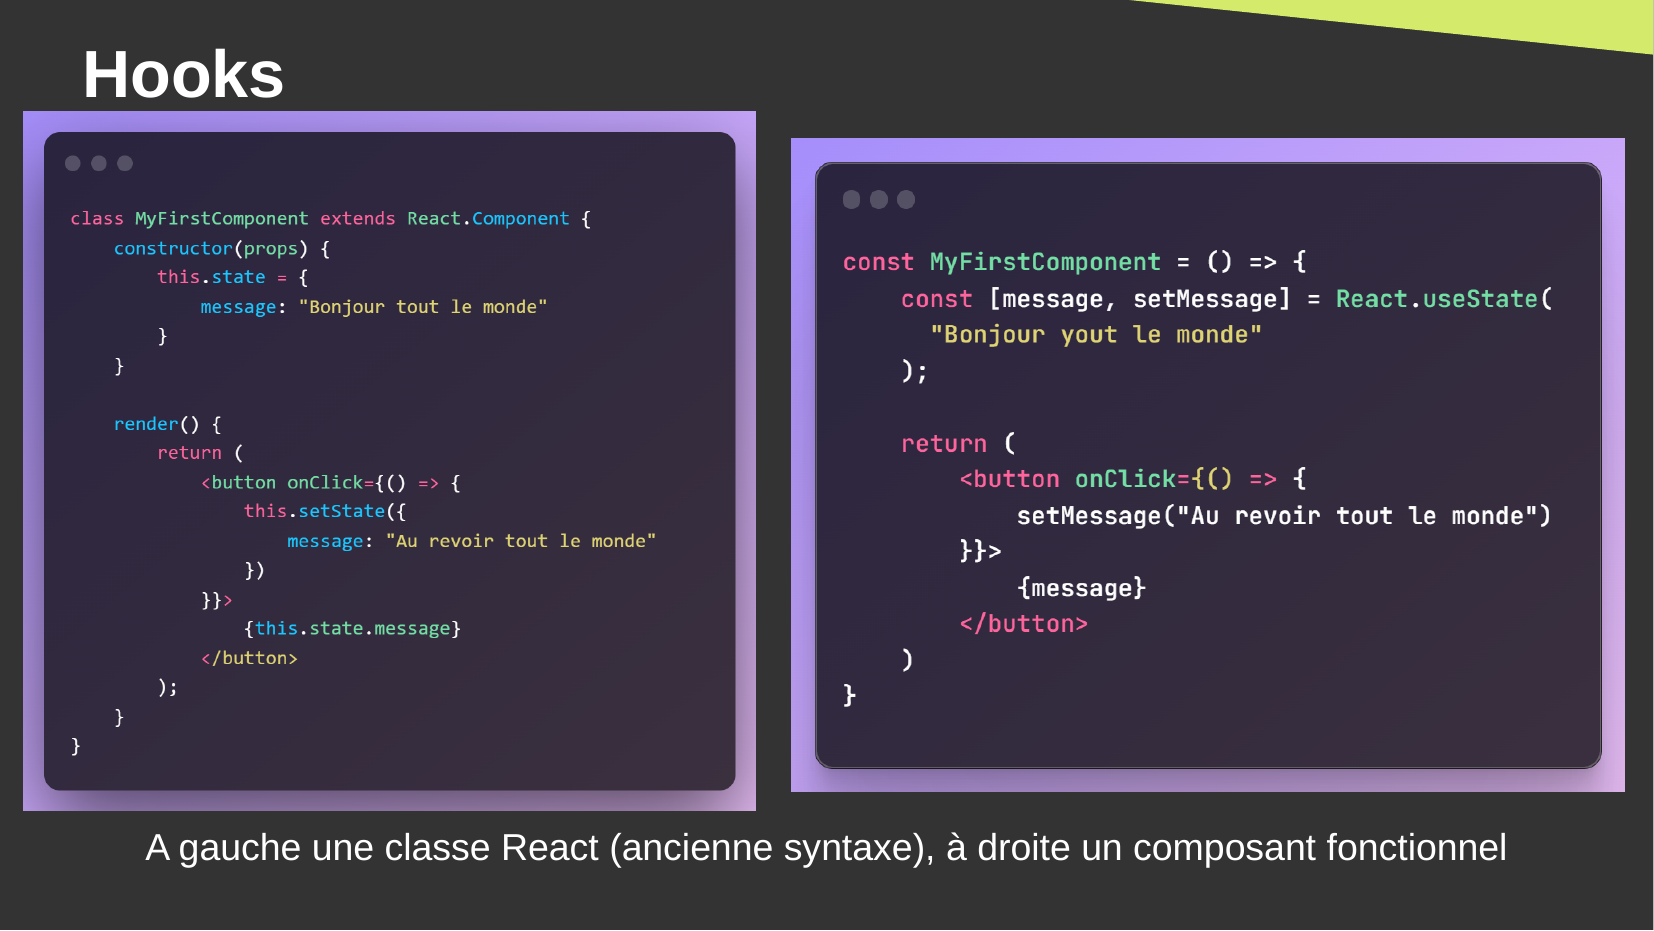

# Hooks
A gauche une classe React (ancienne syntaxe), à droite un composant fonctionnel